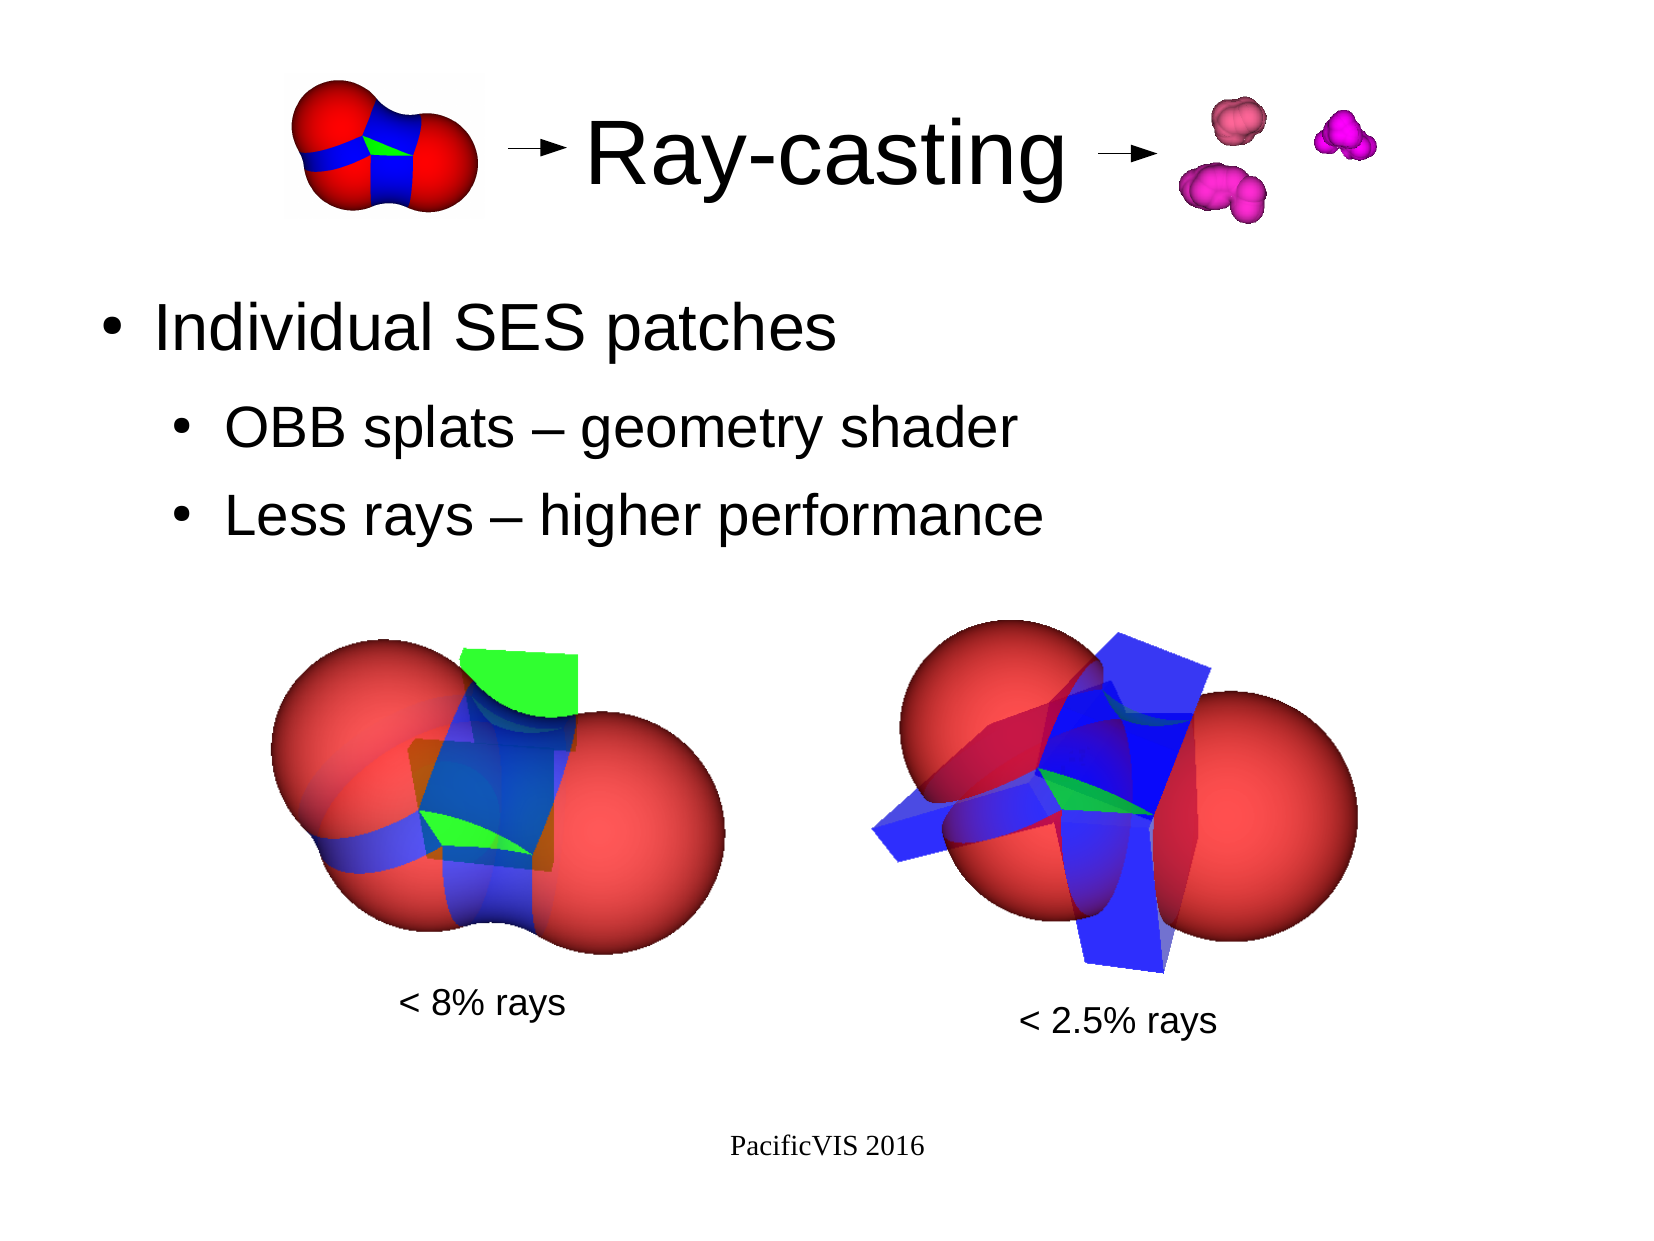

# Ray-casting
Individual SES patches
OBB splats – geometry shader
Less rays – higher performance
< 8% rays
< 2.5% rays
PacificVIS 2016